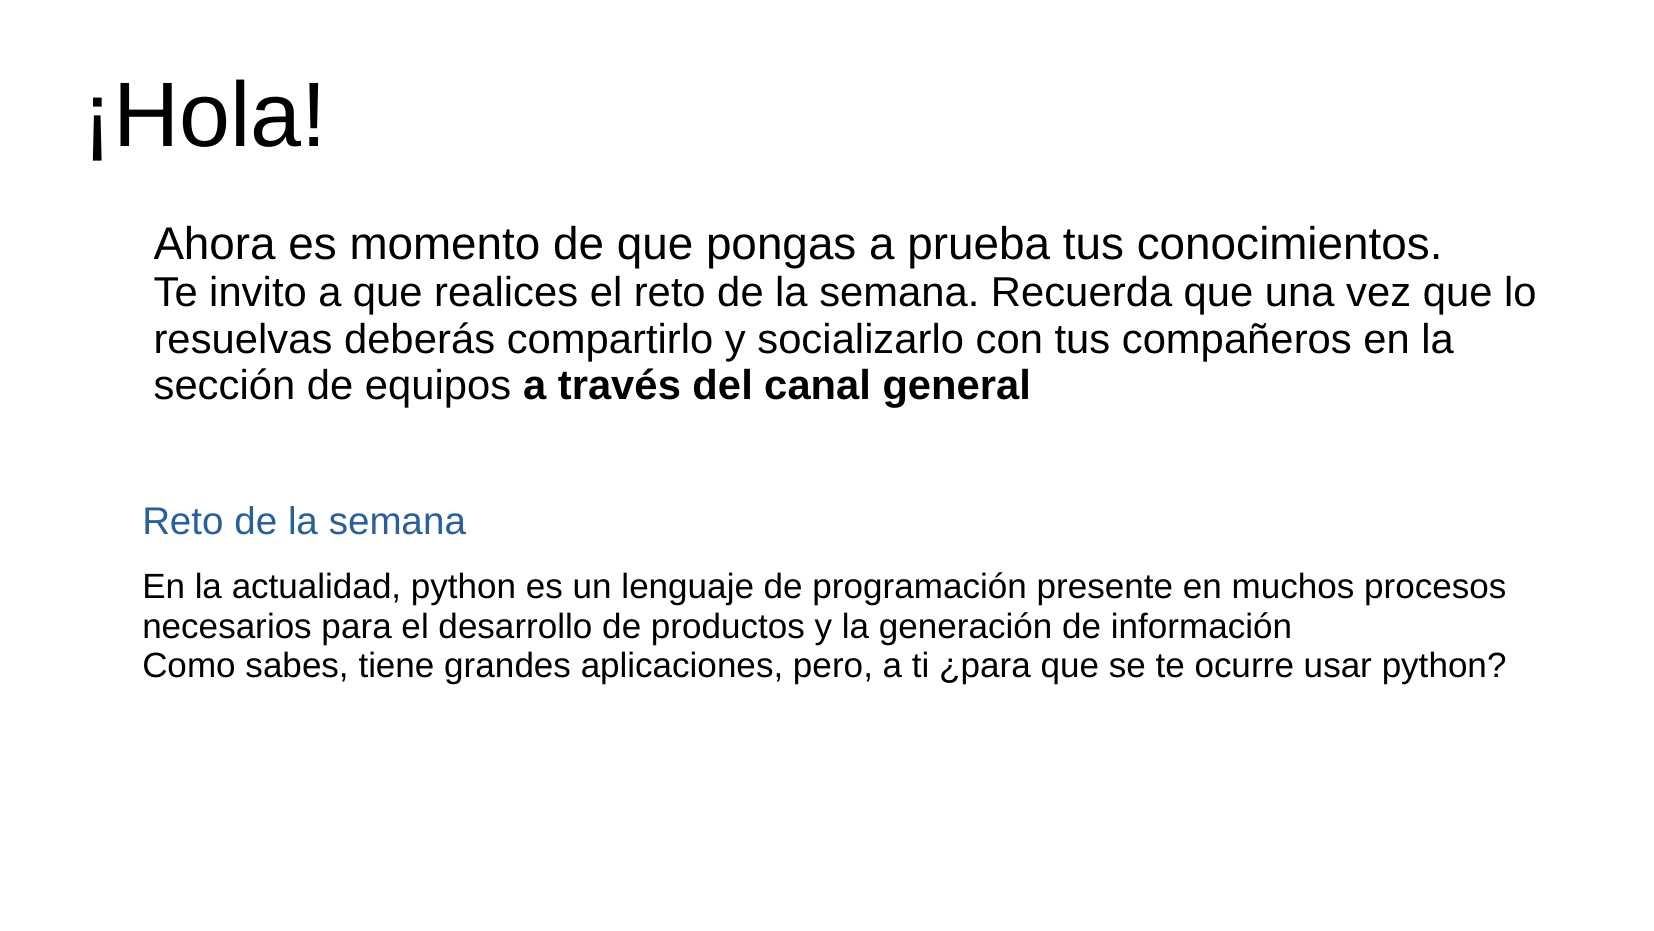

# ¡Hola!
Ahora es momento de que pongas a prueba tus conocimientos.
Te invito a que realices el reto de la semana. Recuerda que una vez que lo resuelvas deberás compartirlo y socializarlo con tus compañeros en la sección de equipos a través del canal general
Reto de la semana
En la actualidad, python es un lenguaje de programación presente en muchos procesos necesarios para el desarrollo de productos y la generación de información
Como sabes, tiene grandes aplicaciones, pero, a ti ¿para que se te ocurre usar python?